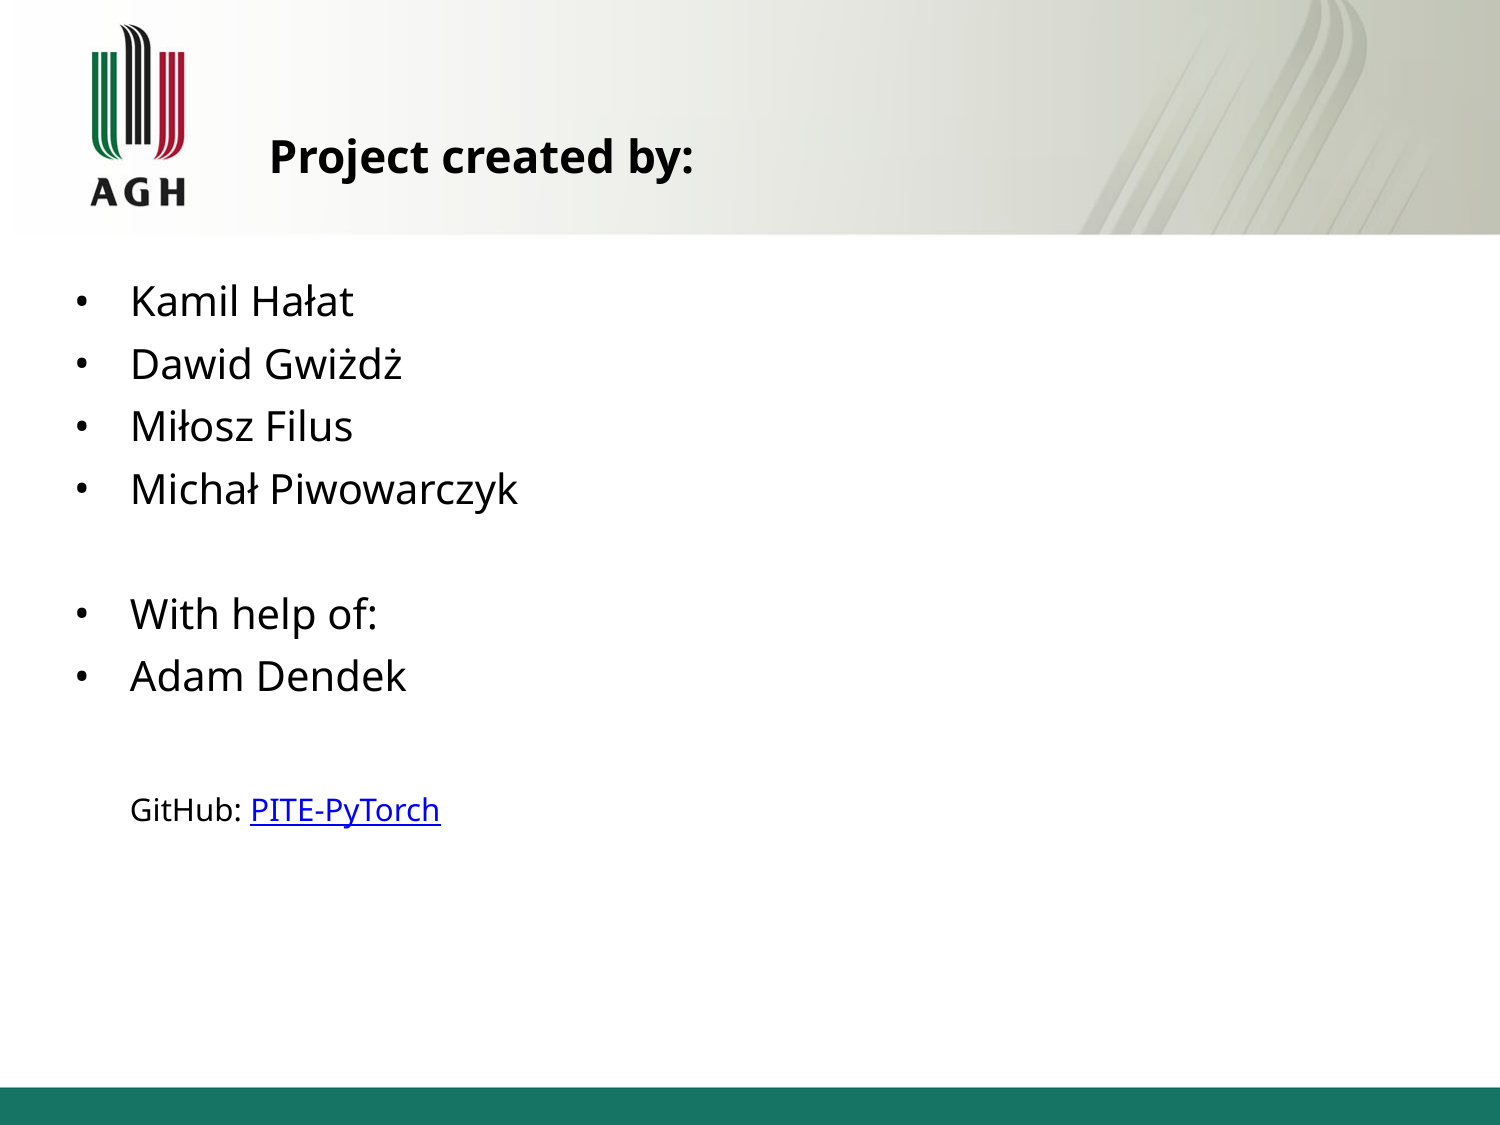

Project created by:
Kamil Hałat
Dawid Gwiżdż
Miłosz Filus
Michał Piwowarczyk
With help of:
Adam Dendek
GitHub: PITE-PyTorch